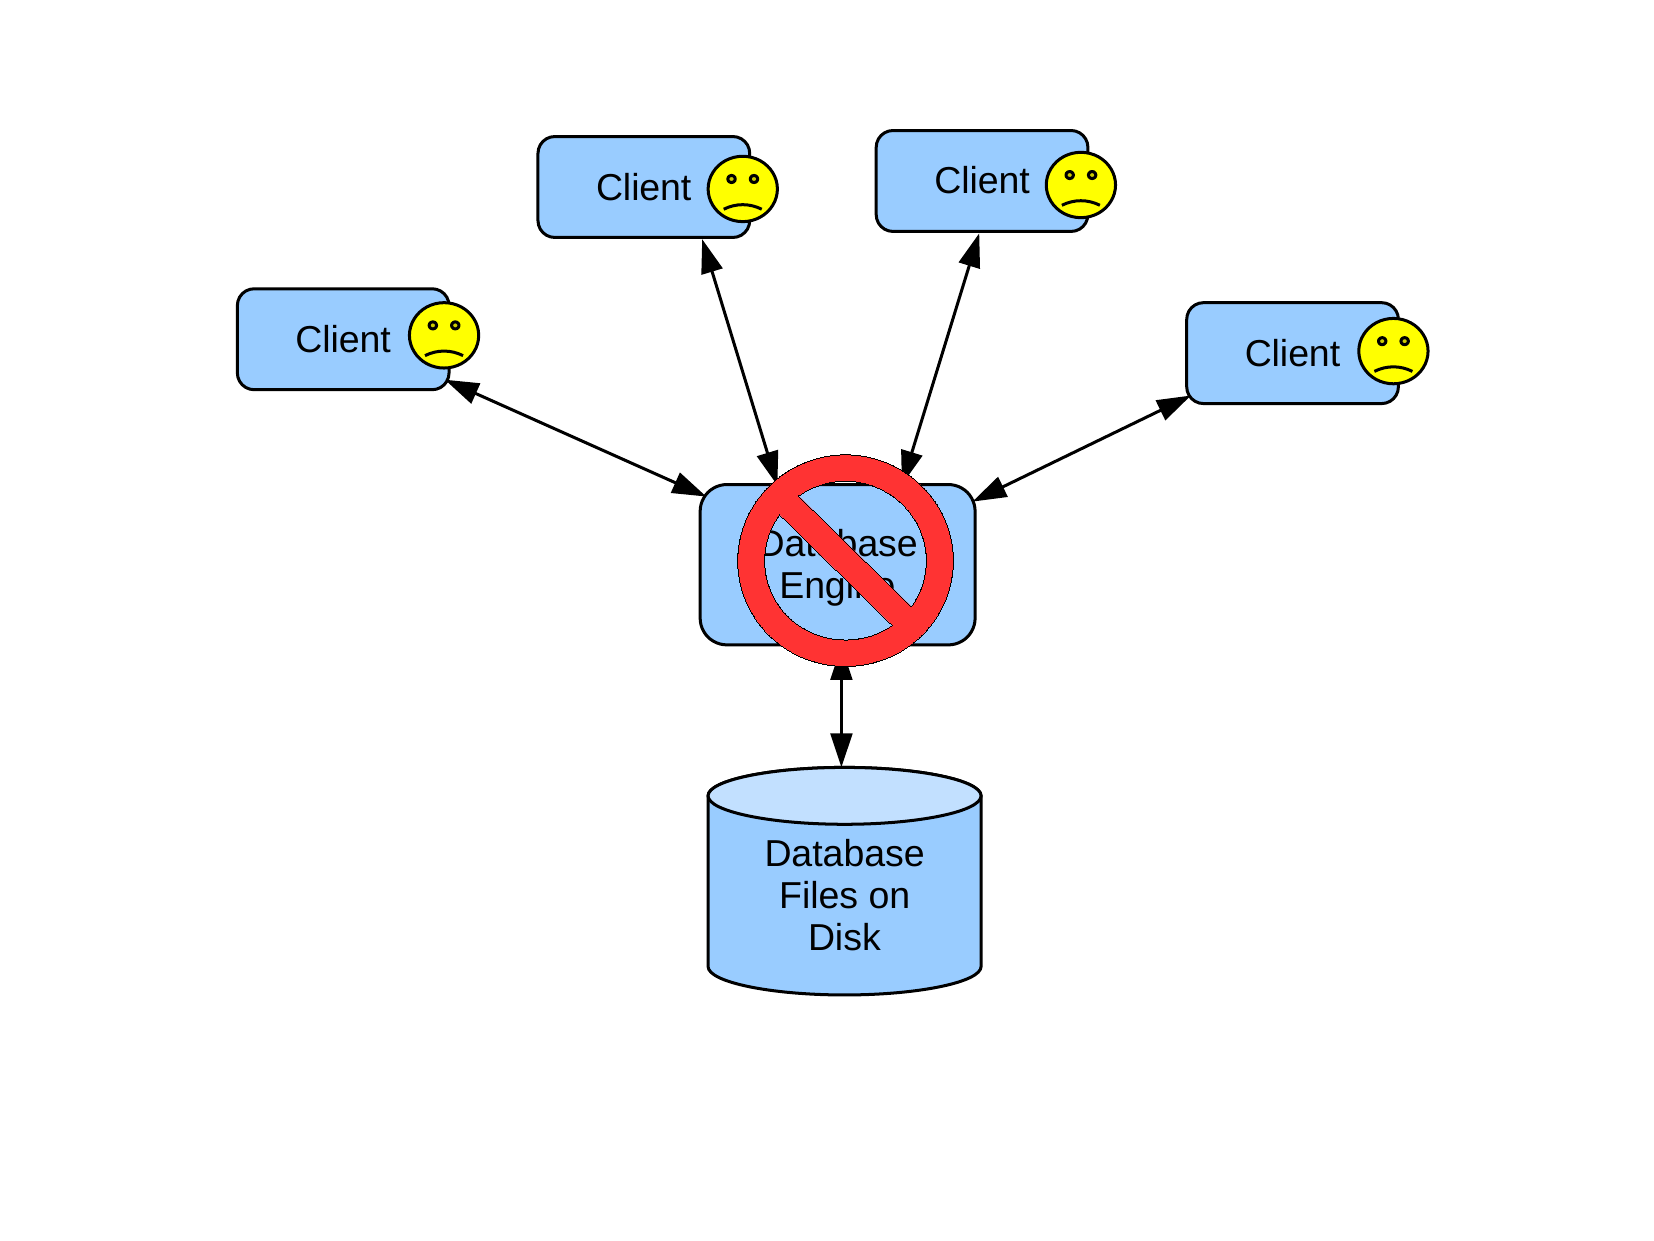

Client
Client
Client
Client
Database
Engine
Database
Files on
Disk